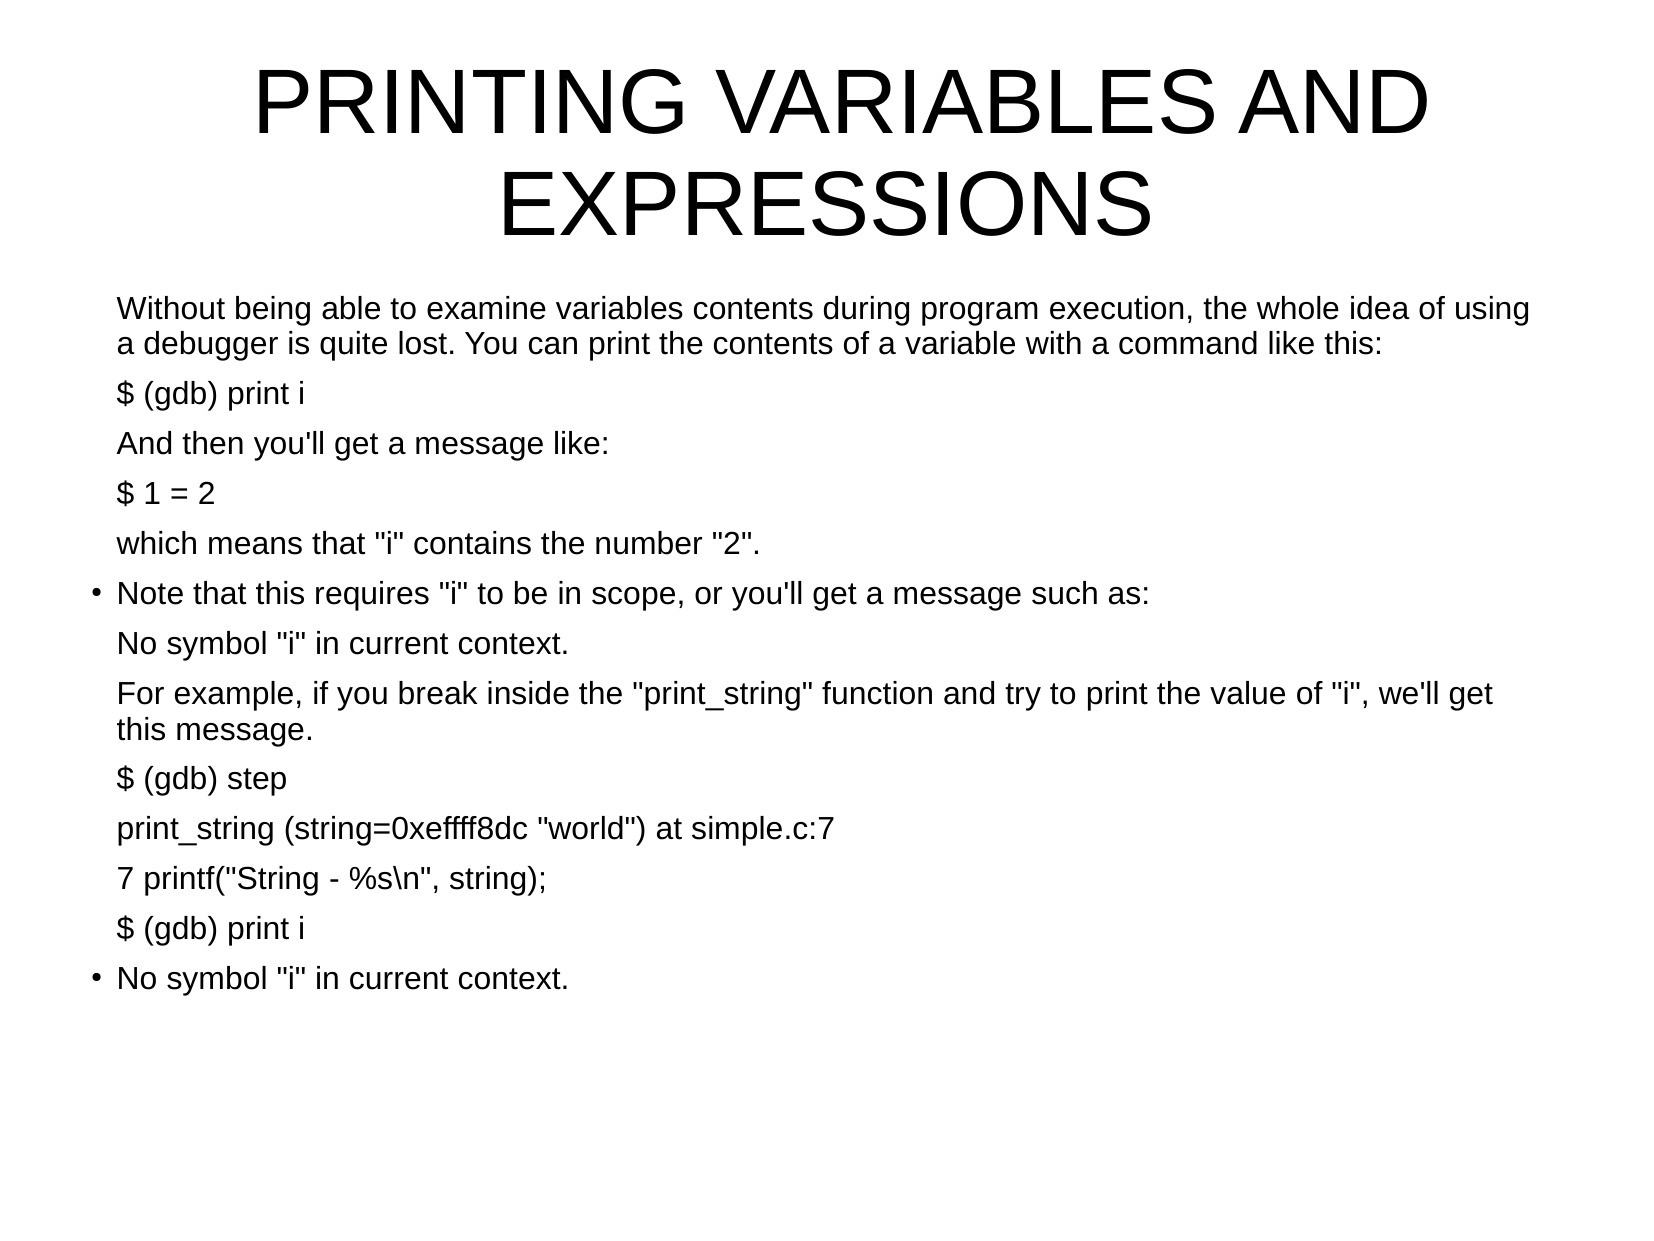

# PRINTING VARIABLES AND EXPRESSIONS
Without being able to examine variables contents during program execution, the whole idea of using a debugger is quite lost. You can print the contents of a variable with a command like this:
$ (gdb) print i
And then you'll get a message like:
$ 1 = 2
which means that "i" contains the number "2".
Note that this requires "i" to be in scope, or you'll get a message such as:
No symbol "i" in current context.
For example, if you break inside the "print_string" function and try to print the value of "i", we'll get this message.
$ (gdb) step
print_string (string=0xeffff8dc "world") at simple.c:7
7 printf("String - %s\n", string);
$ (gdb) print i
No symbol "i" in current context.